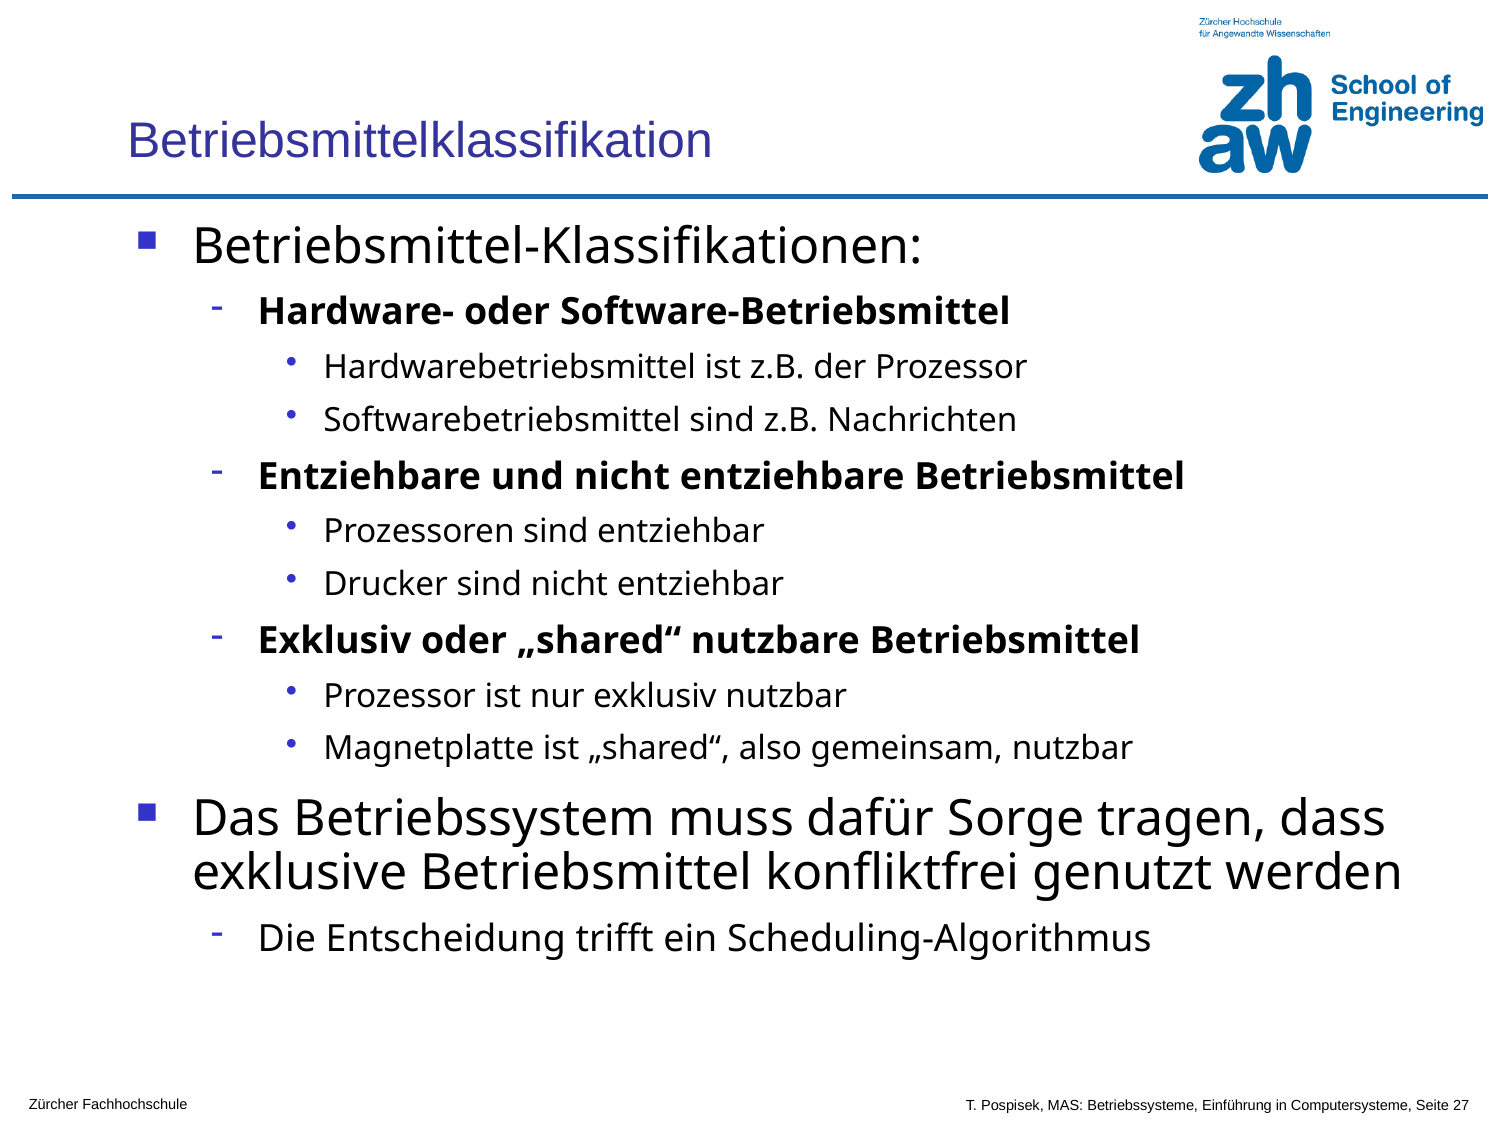

# Betriebsmittelklassifikation
Betriebsmittel-Klassifikationen:
Hardware- oder Software-Betriebsmittel
Hardwarebetriebsmittel ist z.B. der Prozessor
Softwarebetriebsmittel sind z.B. Nachrichten
Entziehbare und nicht entziehbare Betriebsmittel
Prozessoren sind entziehbar
Drucker sind nicht entziehbar
Exklusiv oder „shared“ nutzbare Betriebsmittel
Prozessor ist nur exklusiv nutzbar
Magnetplatte ist „shared“, also gemeinsam, nutzbar
Das Betriebssystem muss dafür Sorge tragen, dass exklusive Betriebsmittel konfliktfrei genutzt werden
Die Entscheidung trifft ein Scheduling-Algorithmus